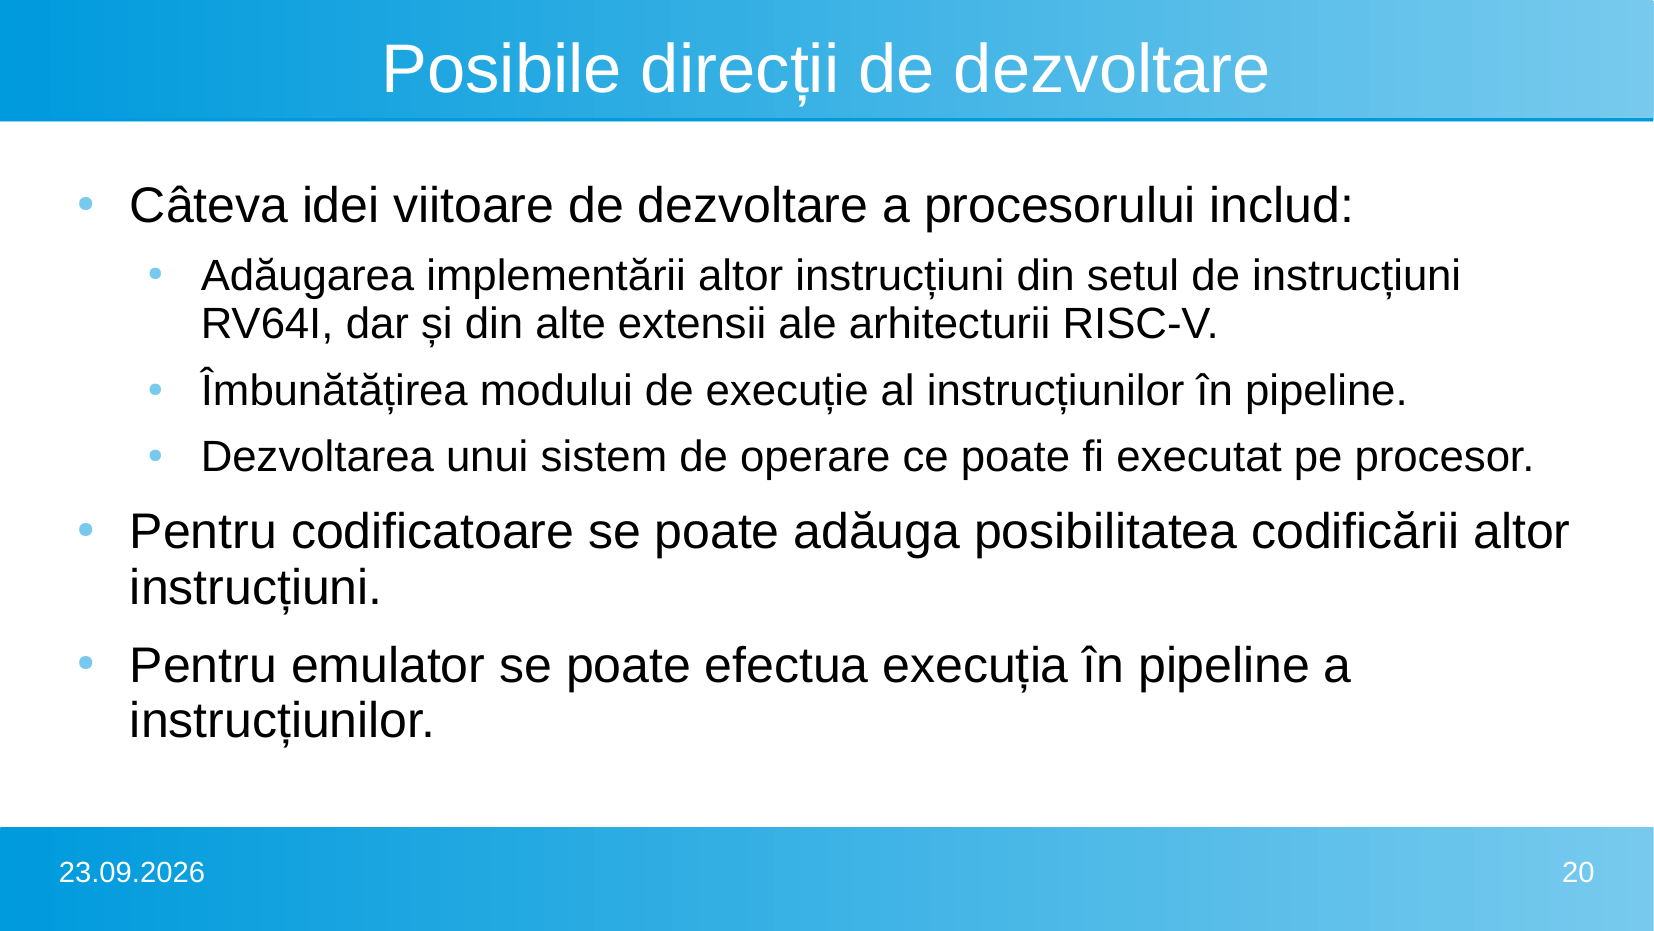

# Posibile direcții de dezvoltare
Câteva idei viitoare de dezvoltare a procesorului includ:
Adăugarea implementării altor instrucțiuni din setul de instrucțiuni RV64I, dar și din alte extensii ale arhitecturii RISC-V.
Îmbunătățirea modului de execuție al instrucțiunilor în pipeline.
Dezvoltarea unui sistem de operare ce poate fi executat pe procesor.
Pentru codificatoare se poate adăuga posibilitatea codificării altor instrucțiuni.
Pentru emulator se poate efectua execuția în pipeline a instrucțiunilor.
20